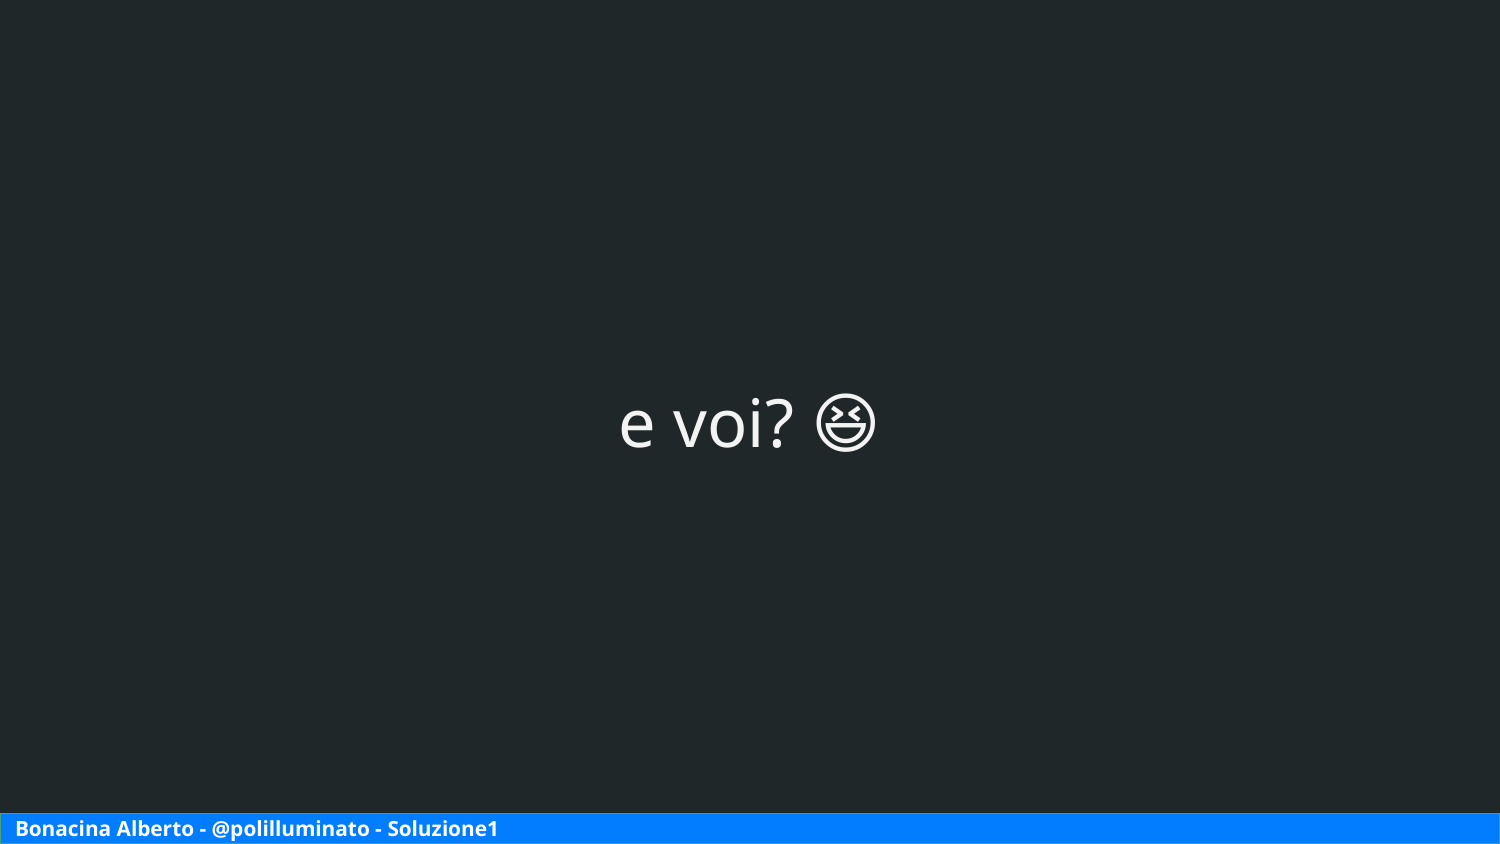

e voi? 😆
Bonacina Alberto - @polilluminato - Soluzione1